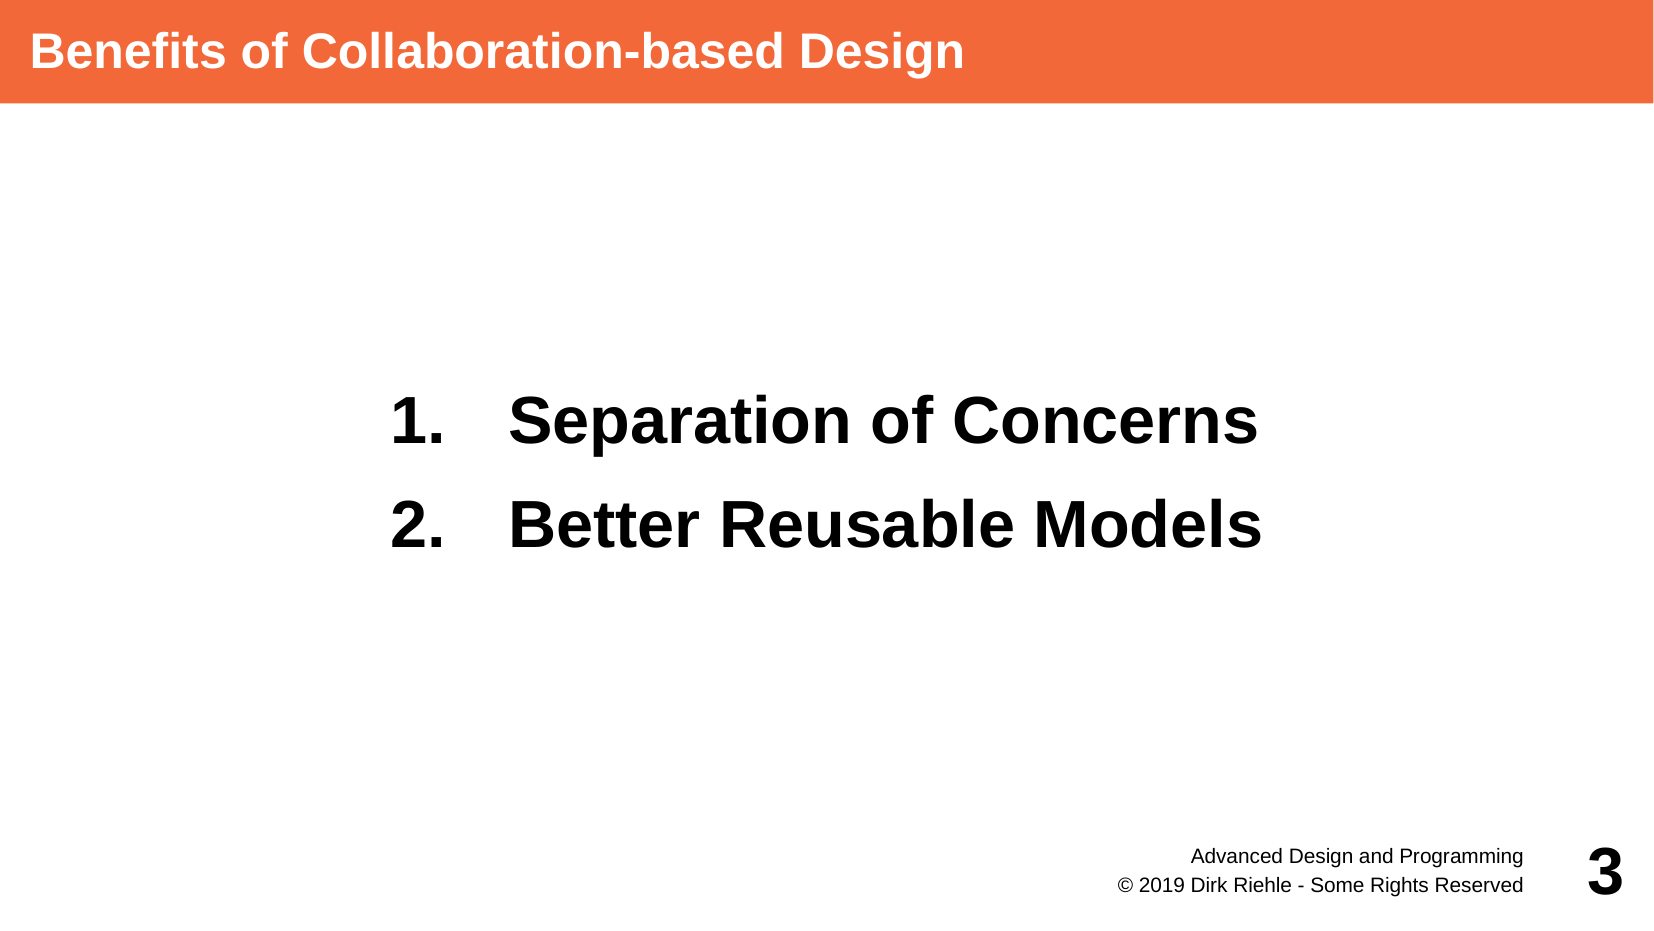

# Benefits of Collaboration-based Design
Separation of Concerns
Better Reusable Models
Advanced Design and Programming
3
© 2019 Dirk Riehle - Some Rights Reserved